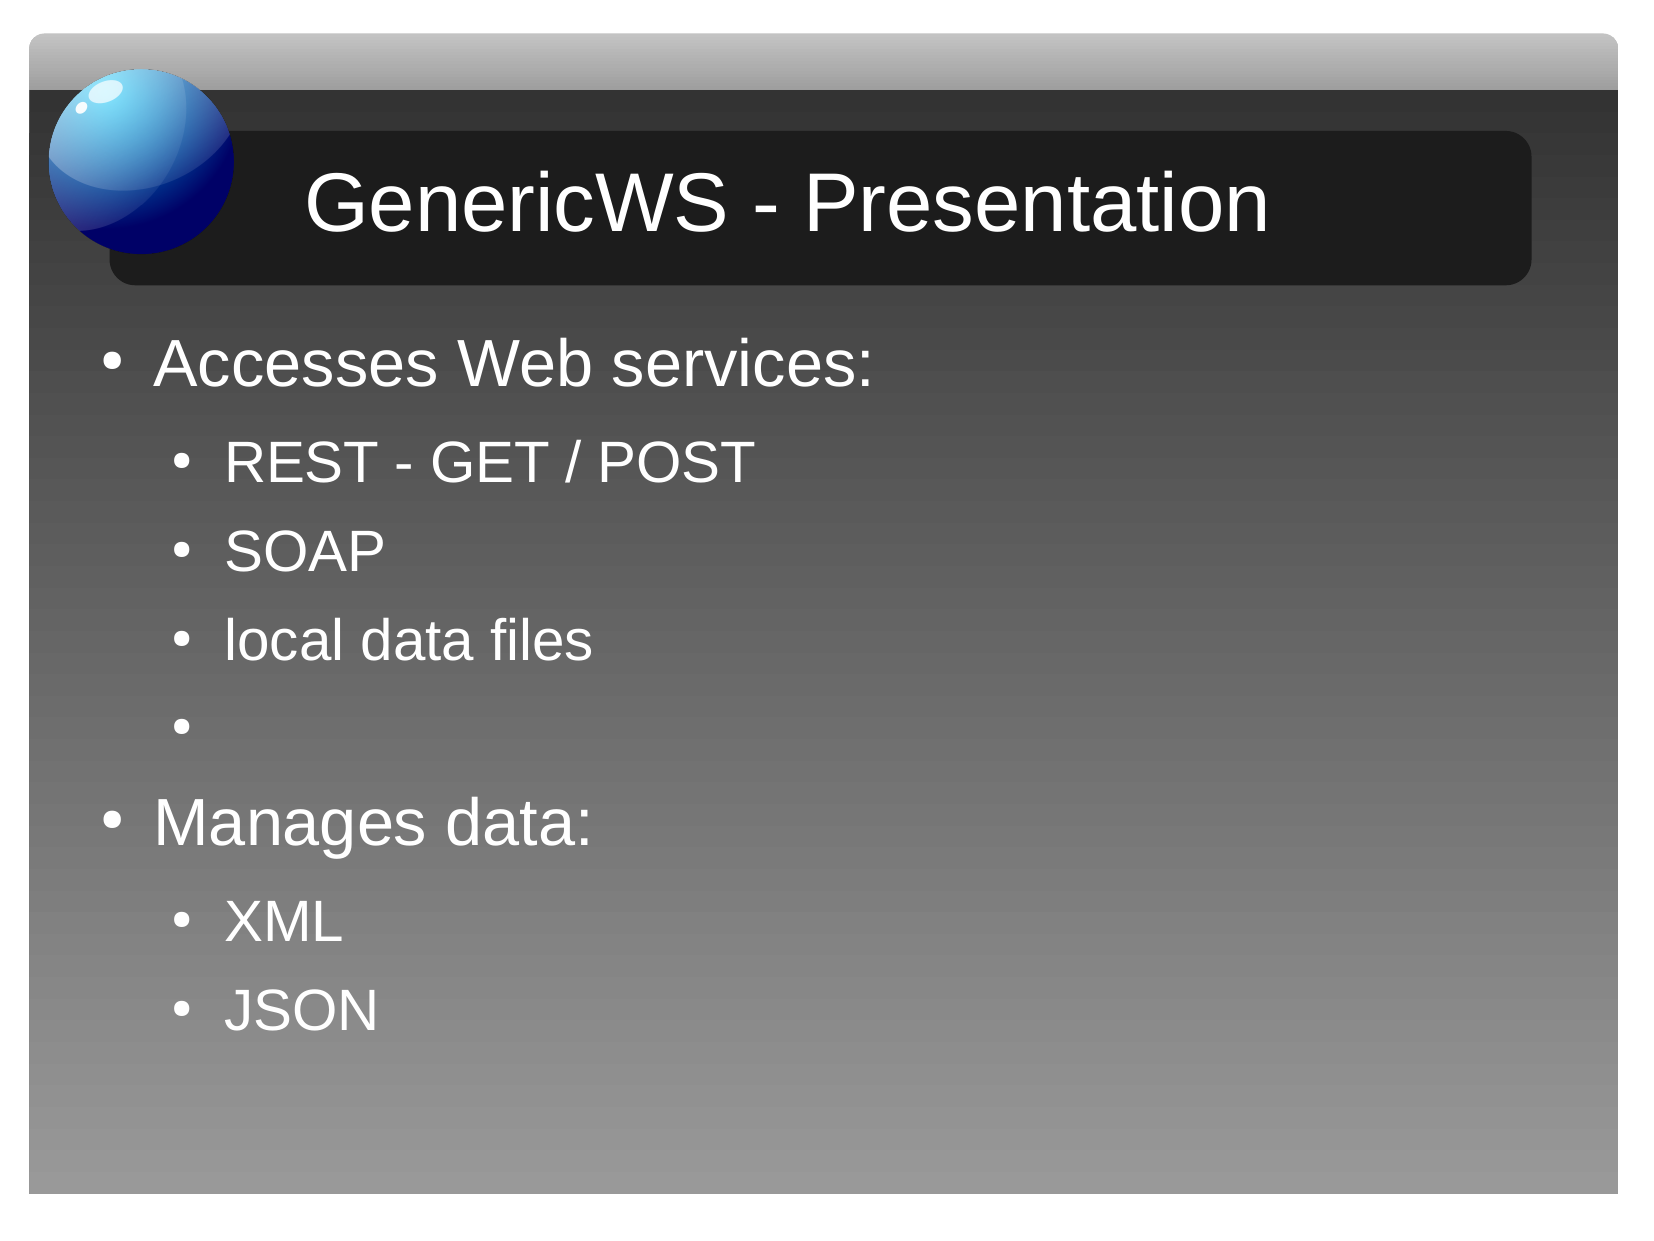

# GenericWS - Presentation
Accesses Web services:
REST - GET / POST
SOAP
local data files
Manages data:
XML
JSON